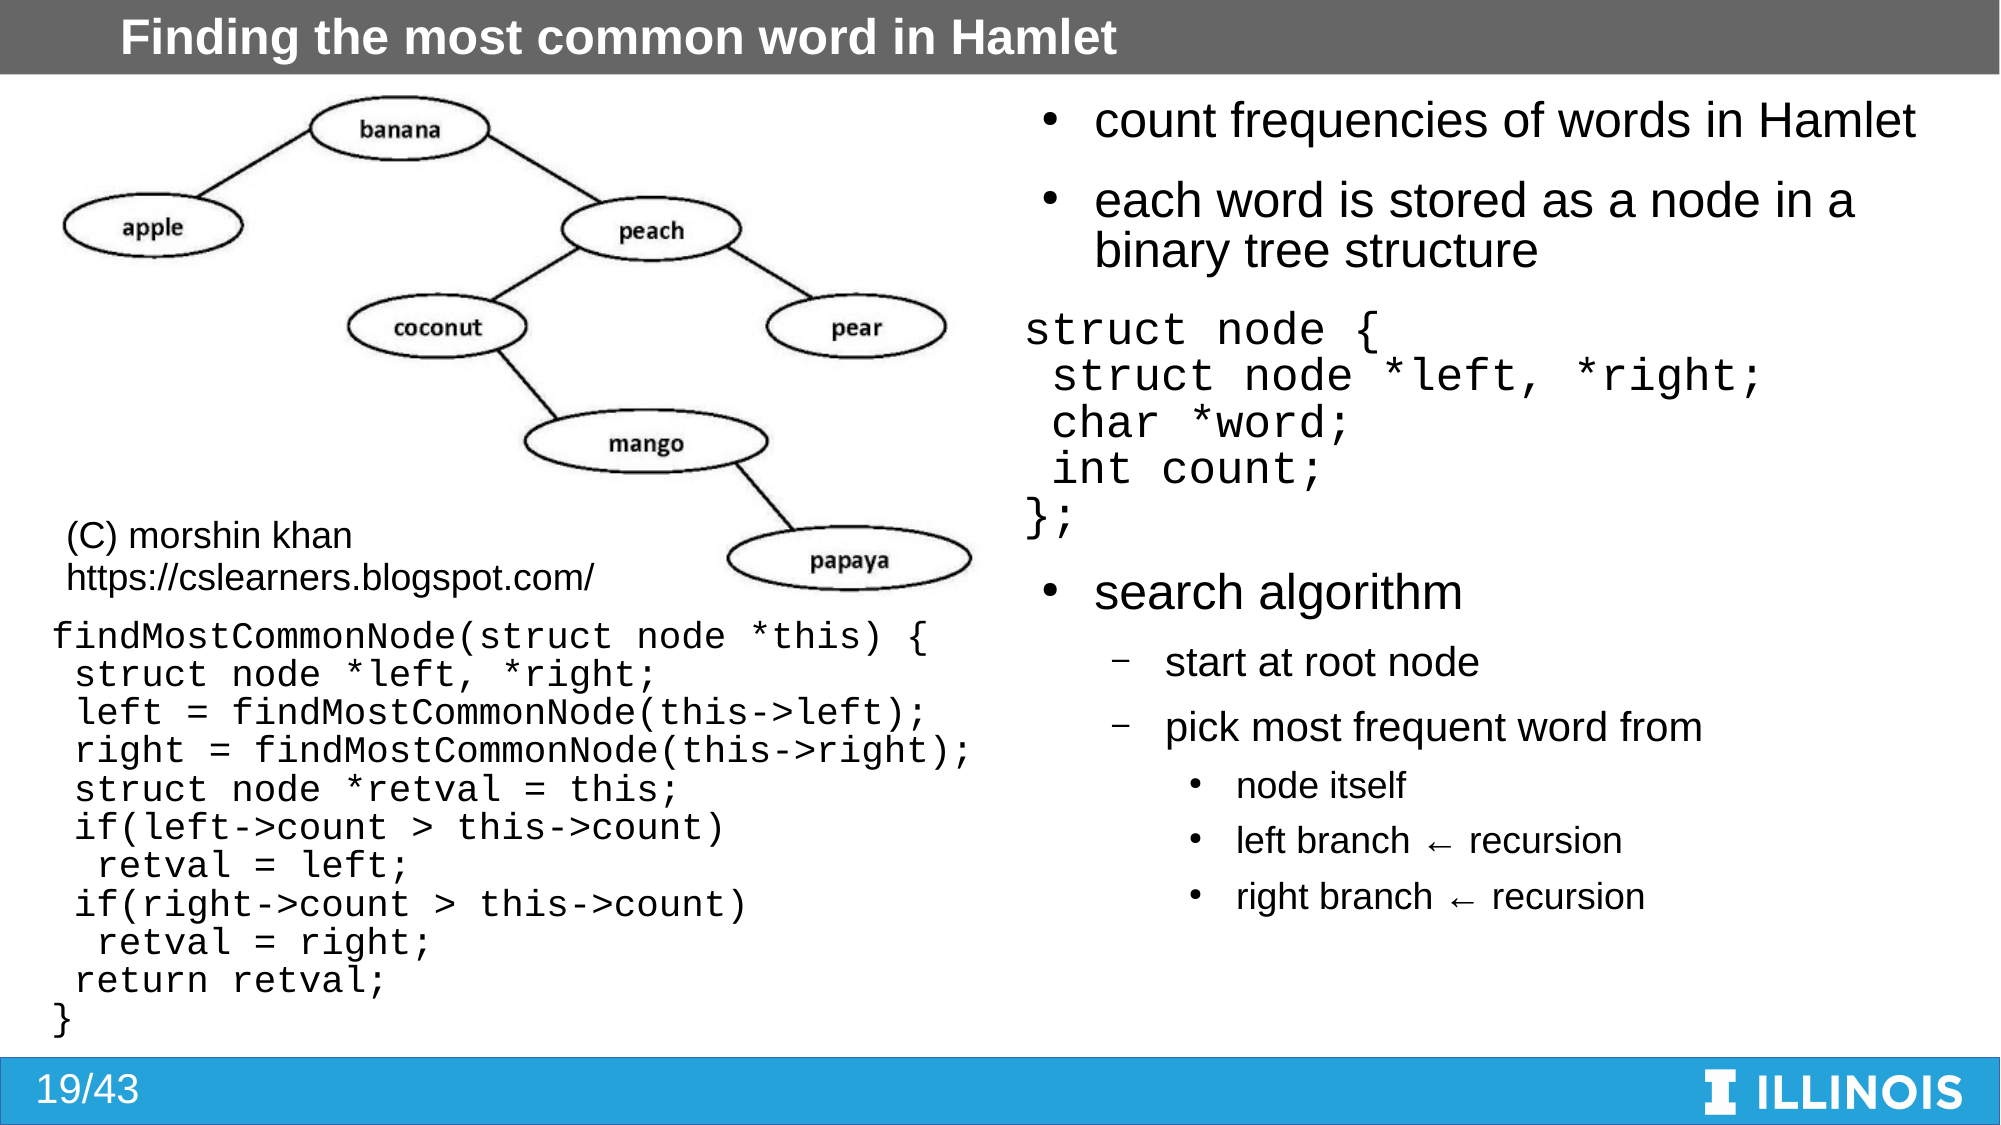

# Finding the most common word in Hamlet
count frequencies of words in Hamlet
each word is stored as a node in a binary tree structure
struct node {
 struct node *left, *right;
 char *word;
 int count;
};
search algorithm
start at root node
pick most frequent word from
node itself
left branch ← recursion
right branch ← recursion
(C) morshin khan
https://cslearners.blogspot.com/
findMostCommonNode(struct node *this) {
 struct node *left, *right;
 left = findMostCommonNode(this->left);
 right = findMostCommonNode(this->right);
 struct node *retval = this;
 if(left->count > this->count)
 retval = left;
 if(right->count > this->count)
 retval = right;
 return retval;
}